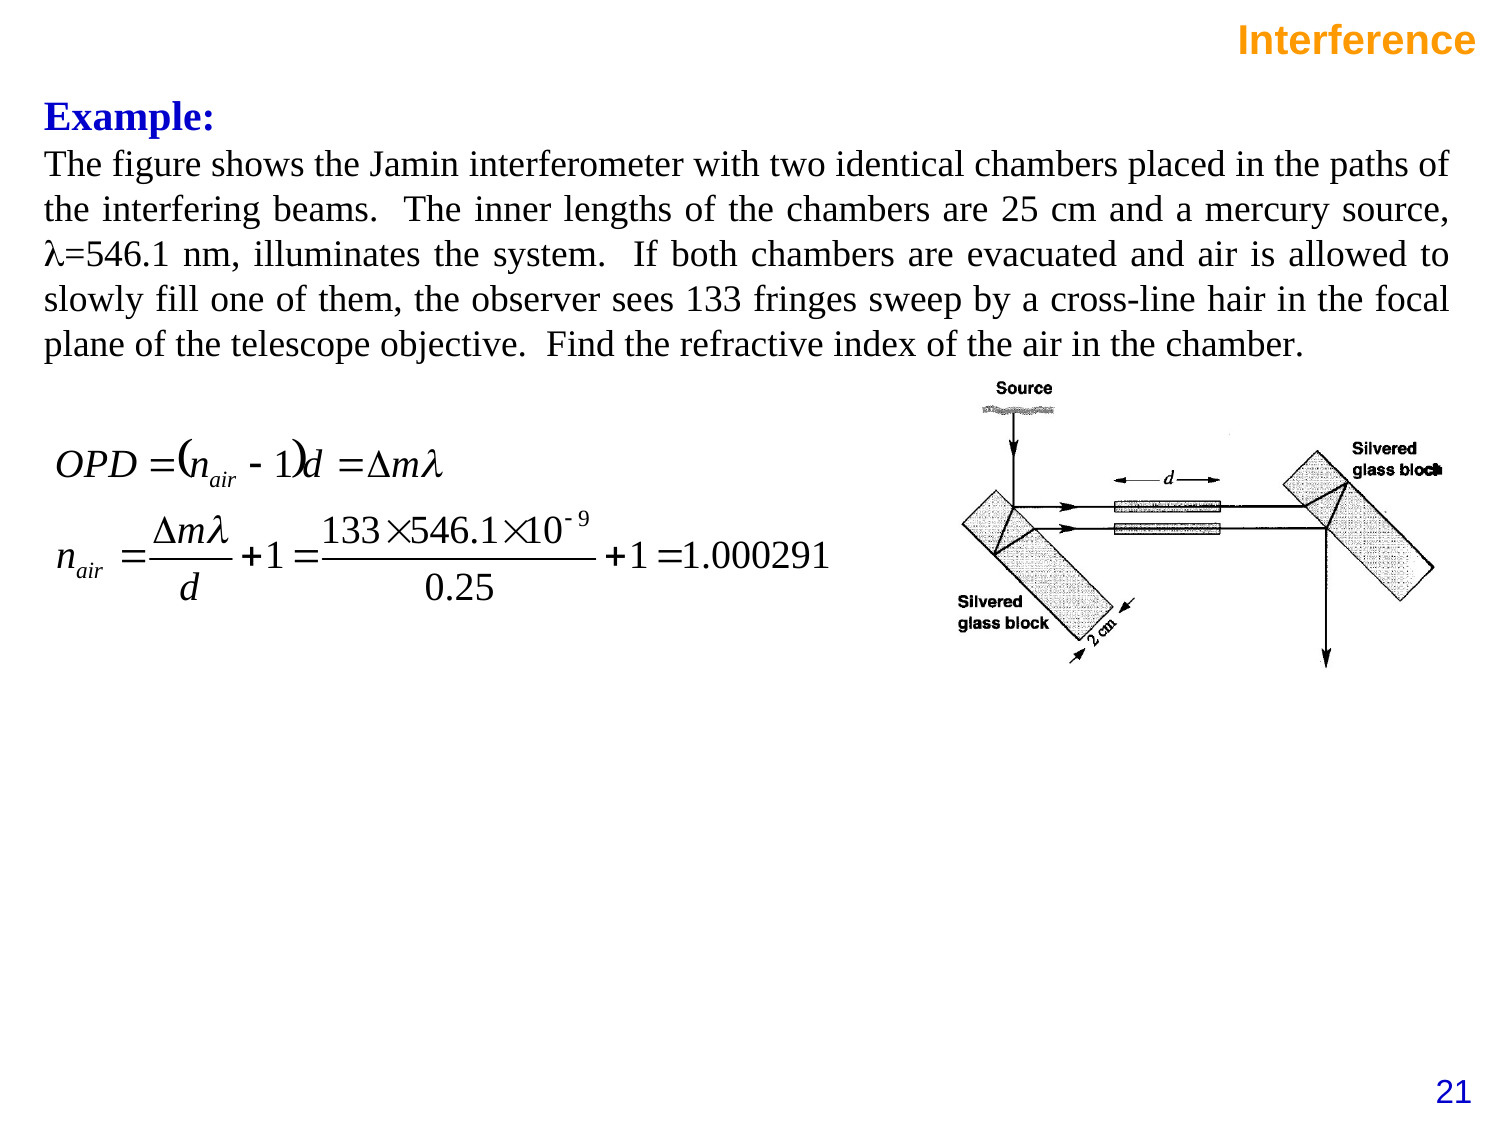

Interference
Example:
The figure shows the Jamin interferometer with two identical chambers placed in the paths of the interfering beams. The inner lengths of the chambers are 25 cm and a mercury source, =546.1 nm, illuminates the system. If both chambers are evacuated and air is allowed to slowly fill one of them, the observer sees 133 fringes sweep by a cross-line hair in the focal plane of the telescope objective. Find the refractive index of the air in the chamber.